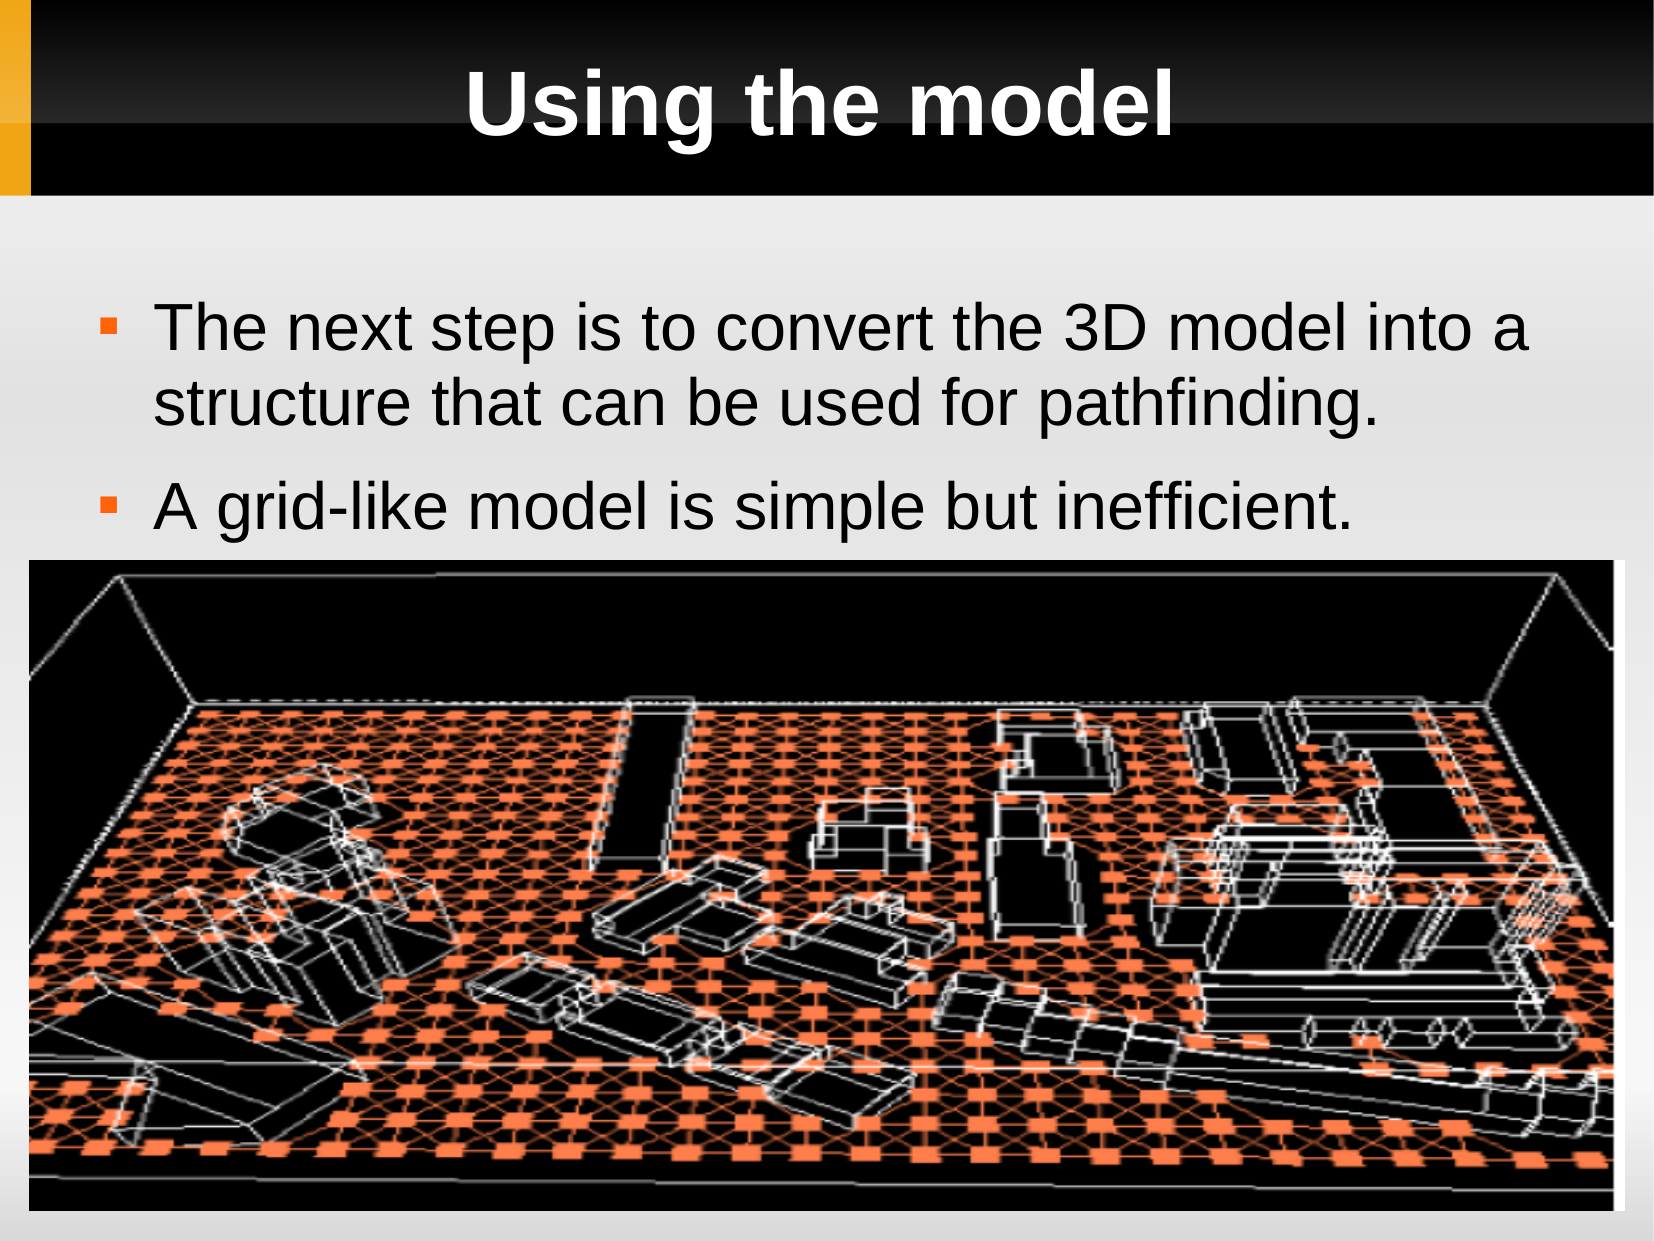

# Using the model
The next step is to convert the 3D model into a structure that can be used for pathfinding.
A grid-like model is simple but inefficient.